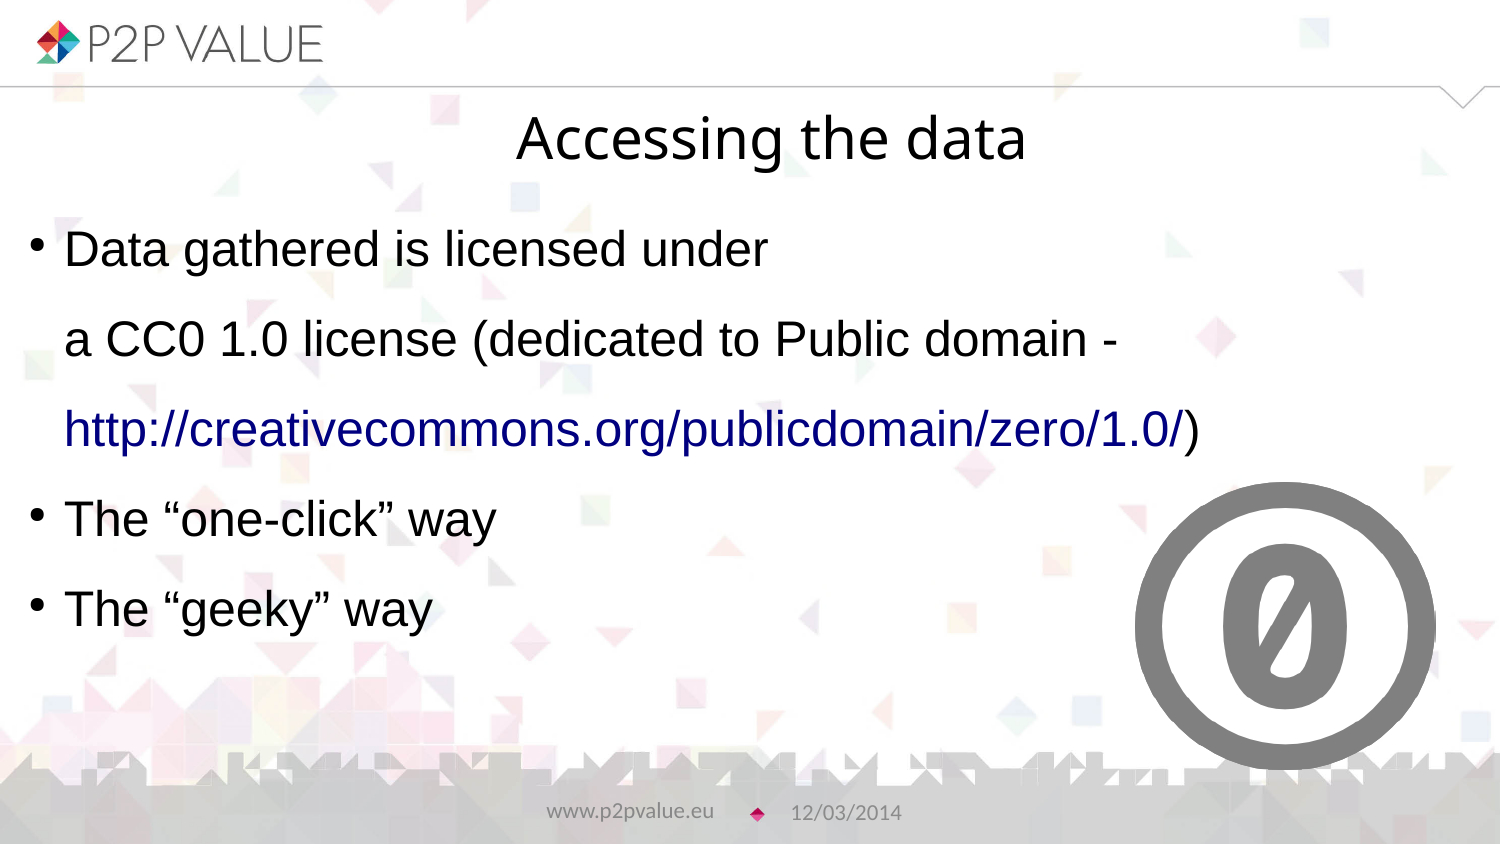

# Accessing the data
Data gathered is licensed under
a CC0 1.0 license (dedicated to Public domain - http://creativecommons.org/publicdomain/zero/1.0/)
The “one-click” way
The “geeky” way
12/03/2014
www.p2pvalue.eu